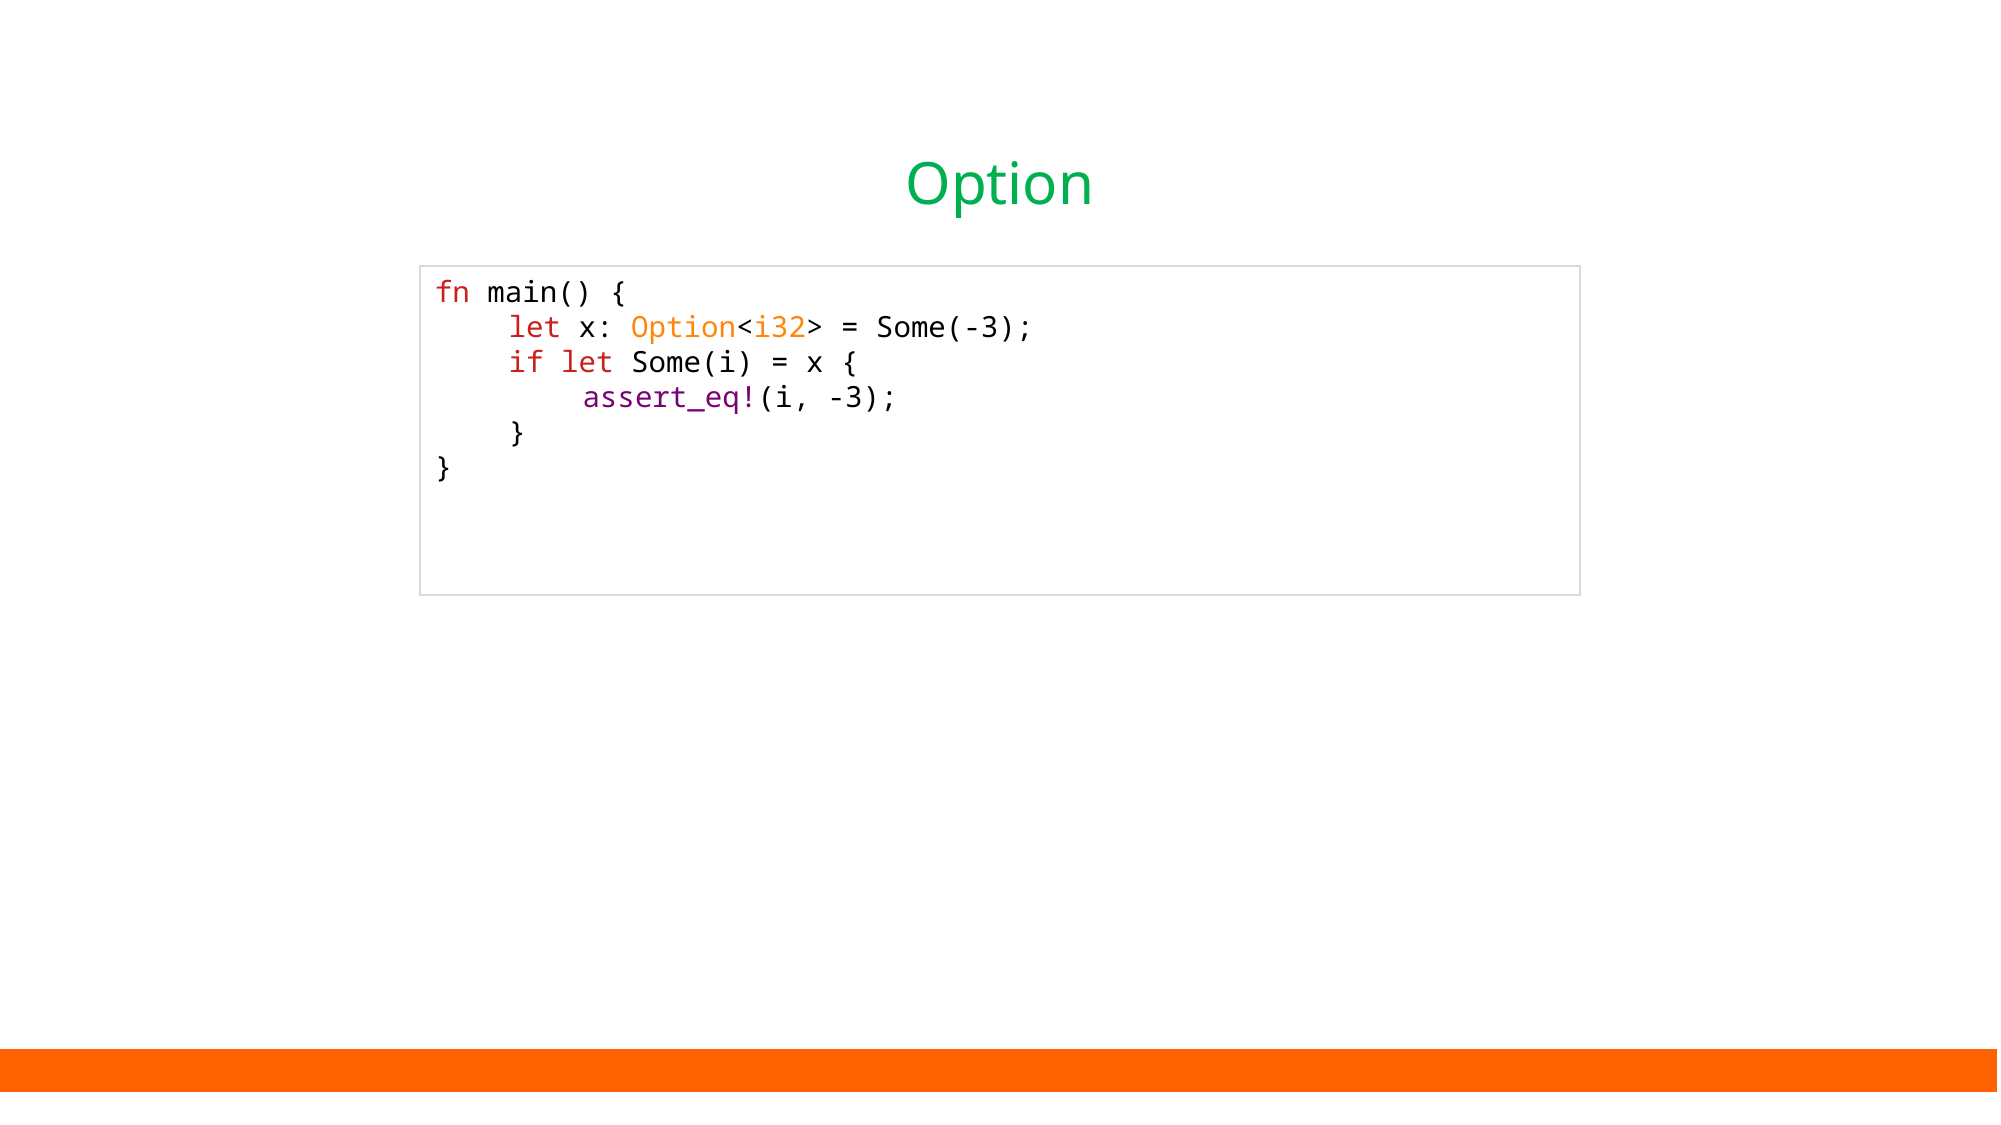

# Option
fn main() {
	let x: Option<i32> = Some(-3);
	if let Some(i) = x {
		assert_eq!(i, -3);
	}
}